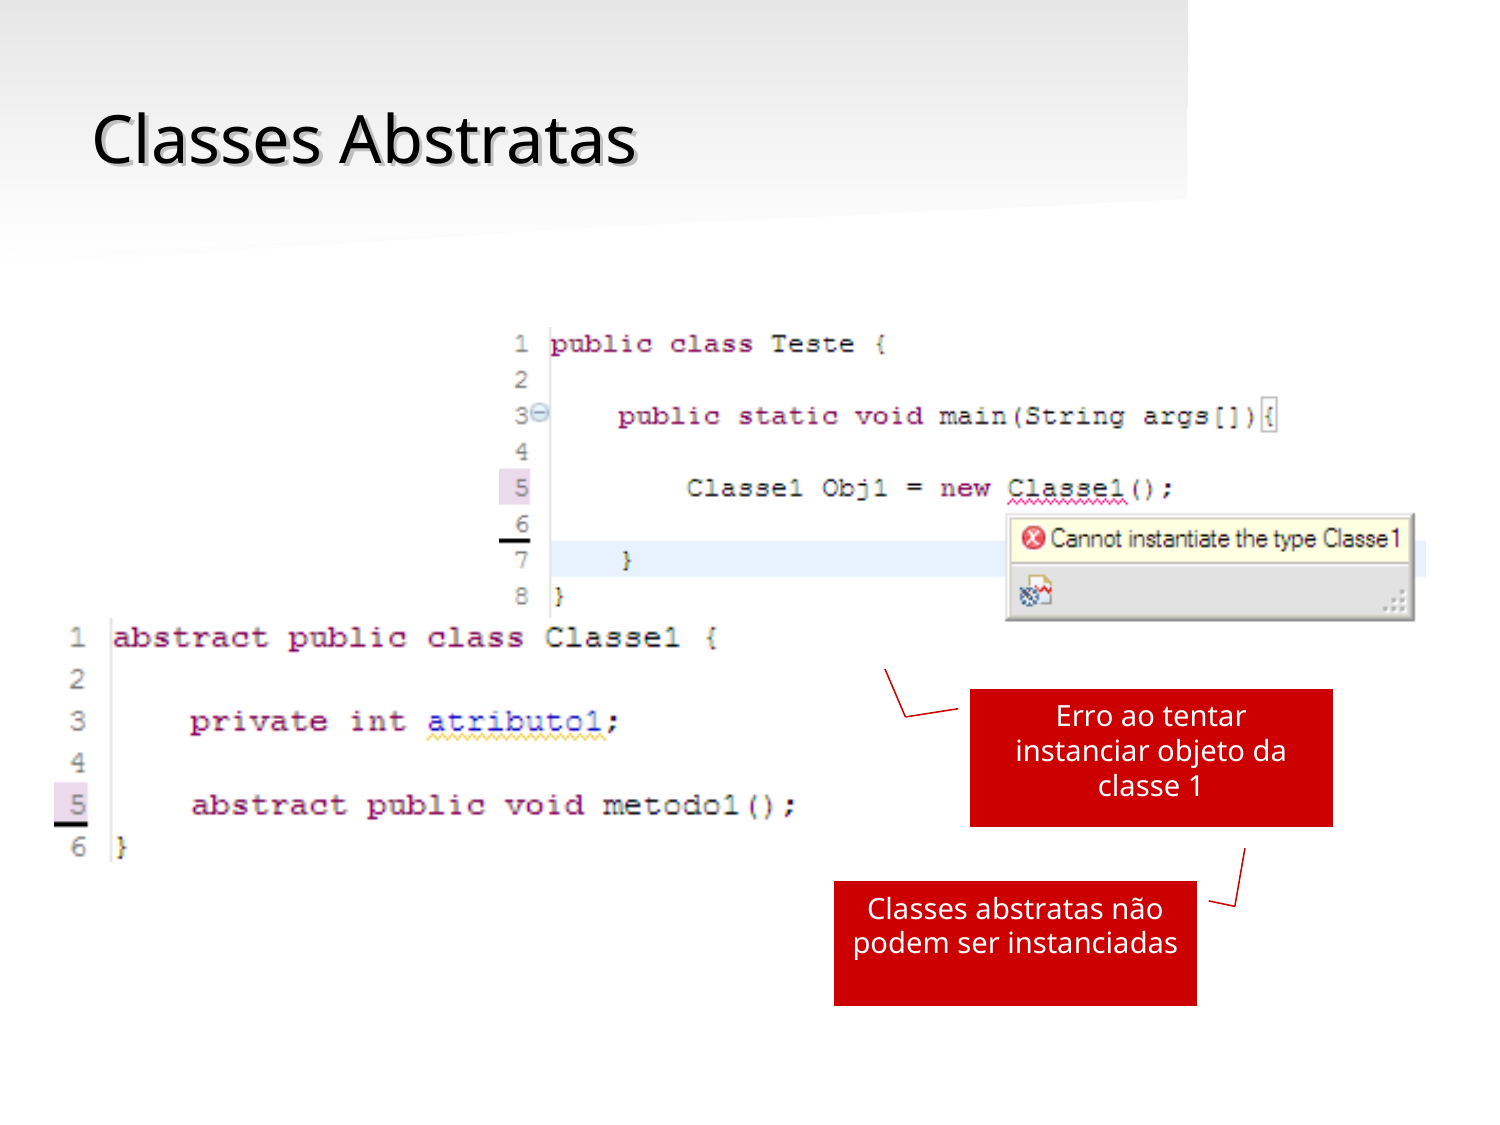

Classes Abstratas
Erro ao tentar instanciar objeto da classe 1
Classes abstratas não podem ser instanciadas